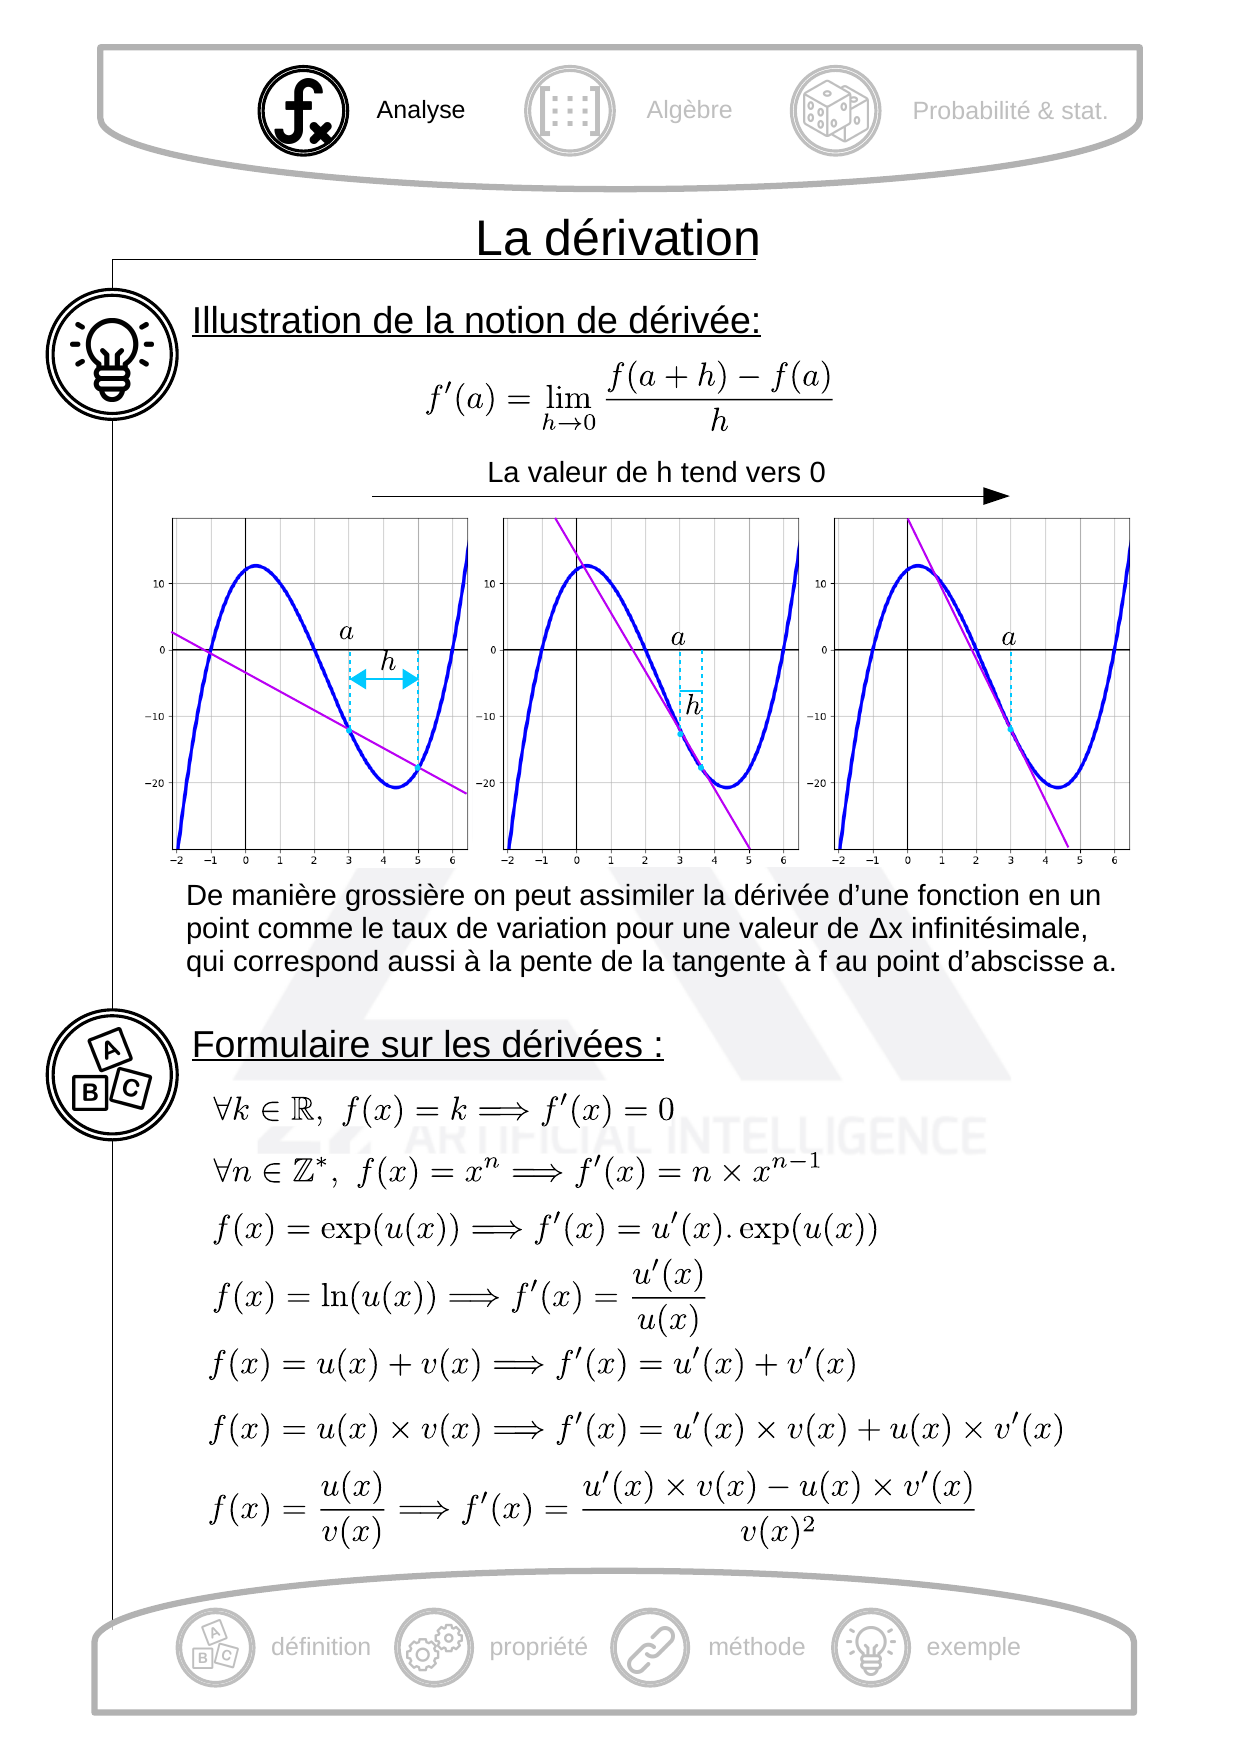

Algèbre
Analyse
Probabilité & stat.
La dérivation
Illustration de la notion de dérivée:
La valeur de h tend vers 0
De manière grossière on peut assimiler la dérivée d’une fonction en un point comme le taux de variation pour une valeur de Δx infinitésimale, qui correspond aussi à la pente de la tangente à f au point d’abscisse a.
Formulaire sur les dérivées :
définition
propriété
exemple
méthode